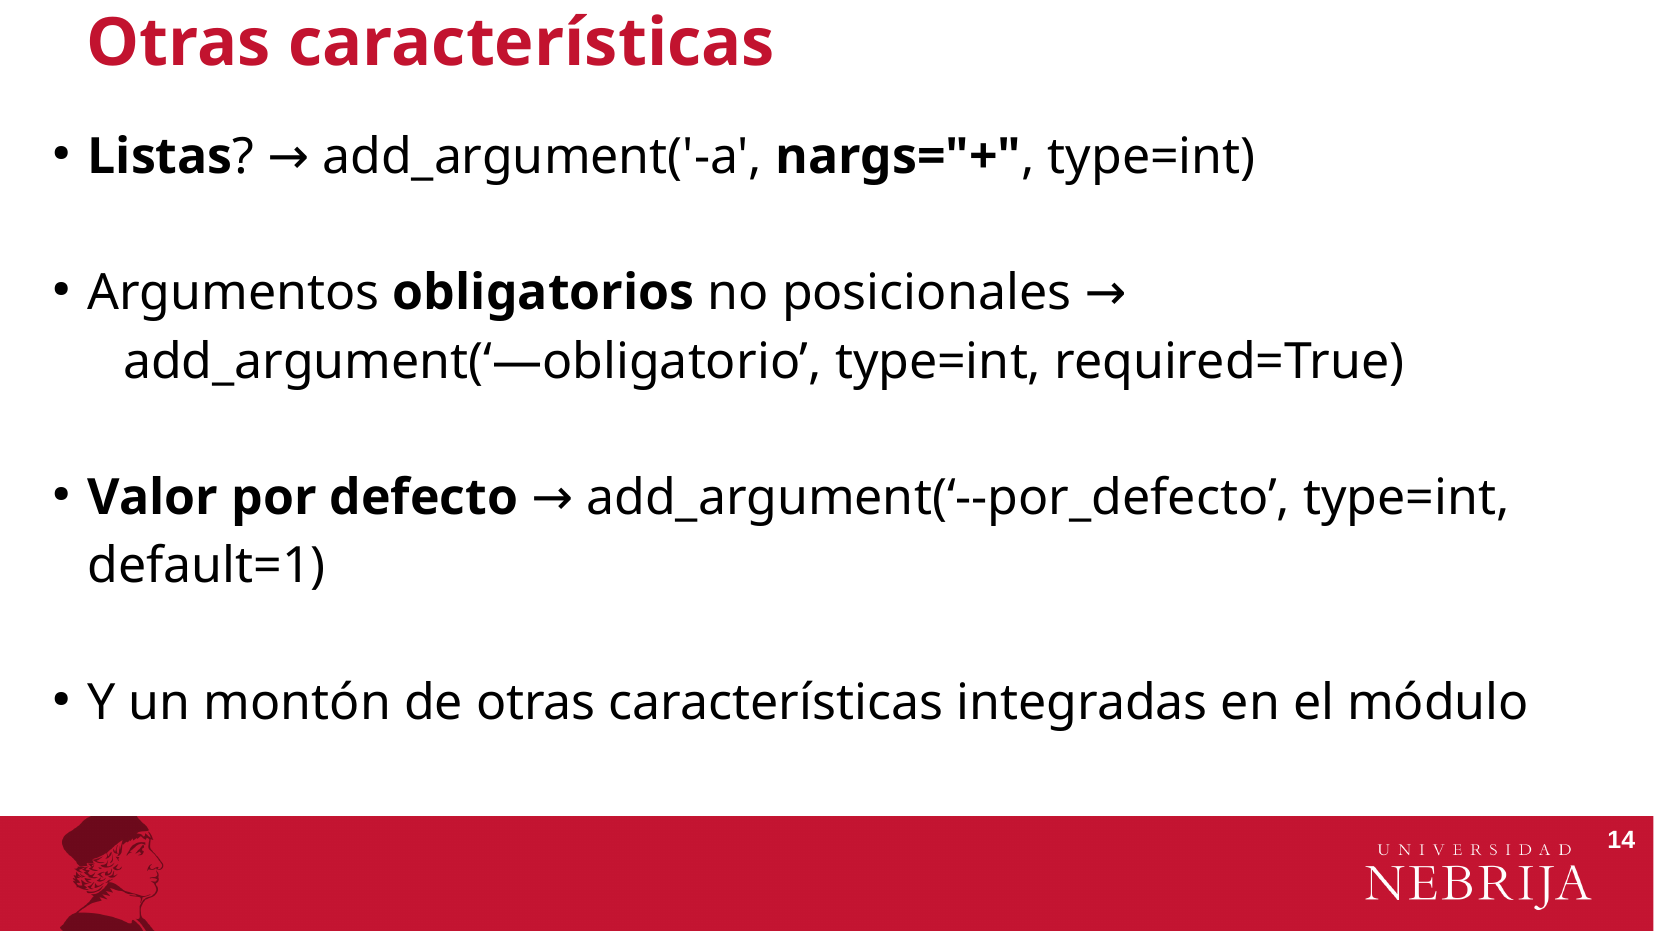

Otras características
Listas? → add_argument('-a', nargs="+", type=int)
Argumentos obligatorios no posicionales →
add_argument(‘—obligatorio’, type=int, required=True)
Valor por defecto → add_argument(‘--por_defecto’, type=int, default=1)
Y un montón de otras características integradas en el módulo